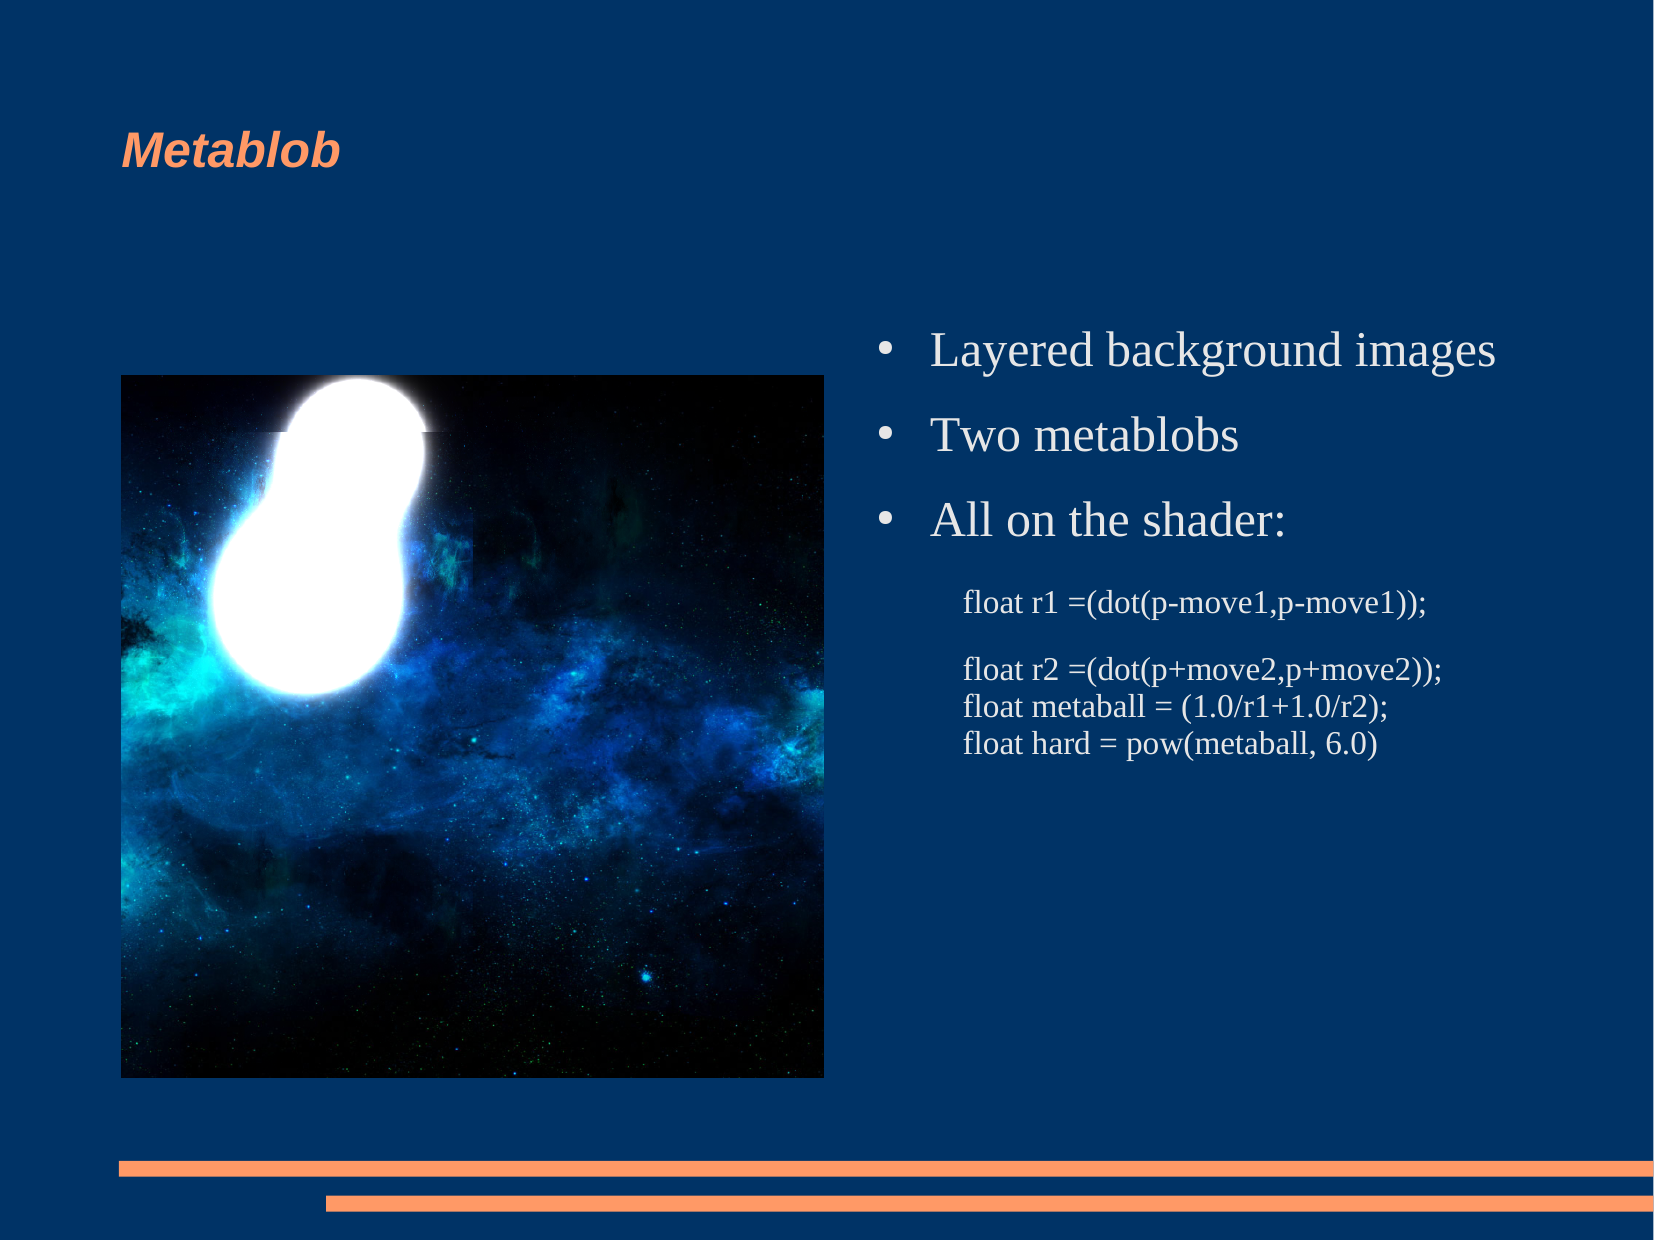

# Metablob
Layered background images
Two metablobs
All on the shader:
 float r1 =(dot(p-move1,p-move1));
 float r2 =(dot(p+move2,p+move2));
 float metaball = (1.0/r1+1.0/r2);
 float hard = pow(metaball, 6.0)